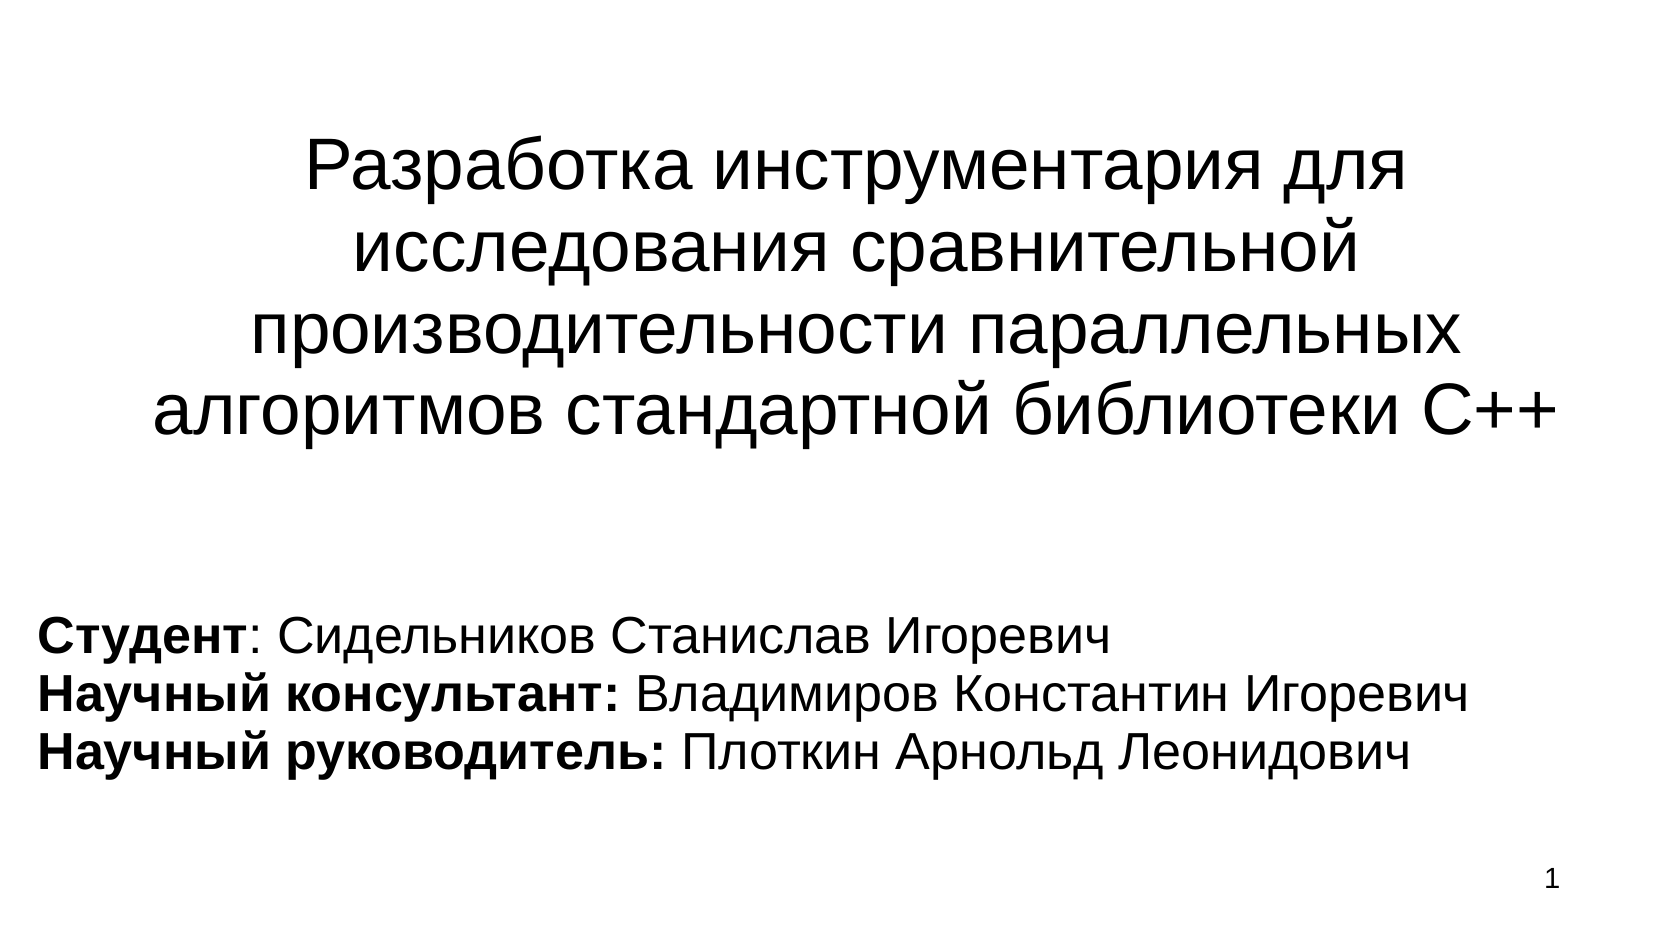

# Разработка инструментария для исследования сравнительной производительности параллельных алгоритмов стандартной библиотеки C++
Студент: Сидельников Станислав Игоревич
Научный консультант: Владимиров Константин Игоревич
Научный руководитель: Плоткин Арнольд Леонидович